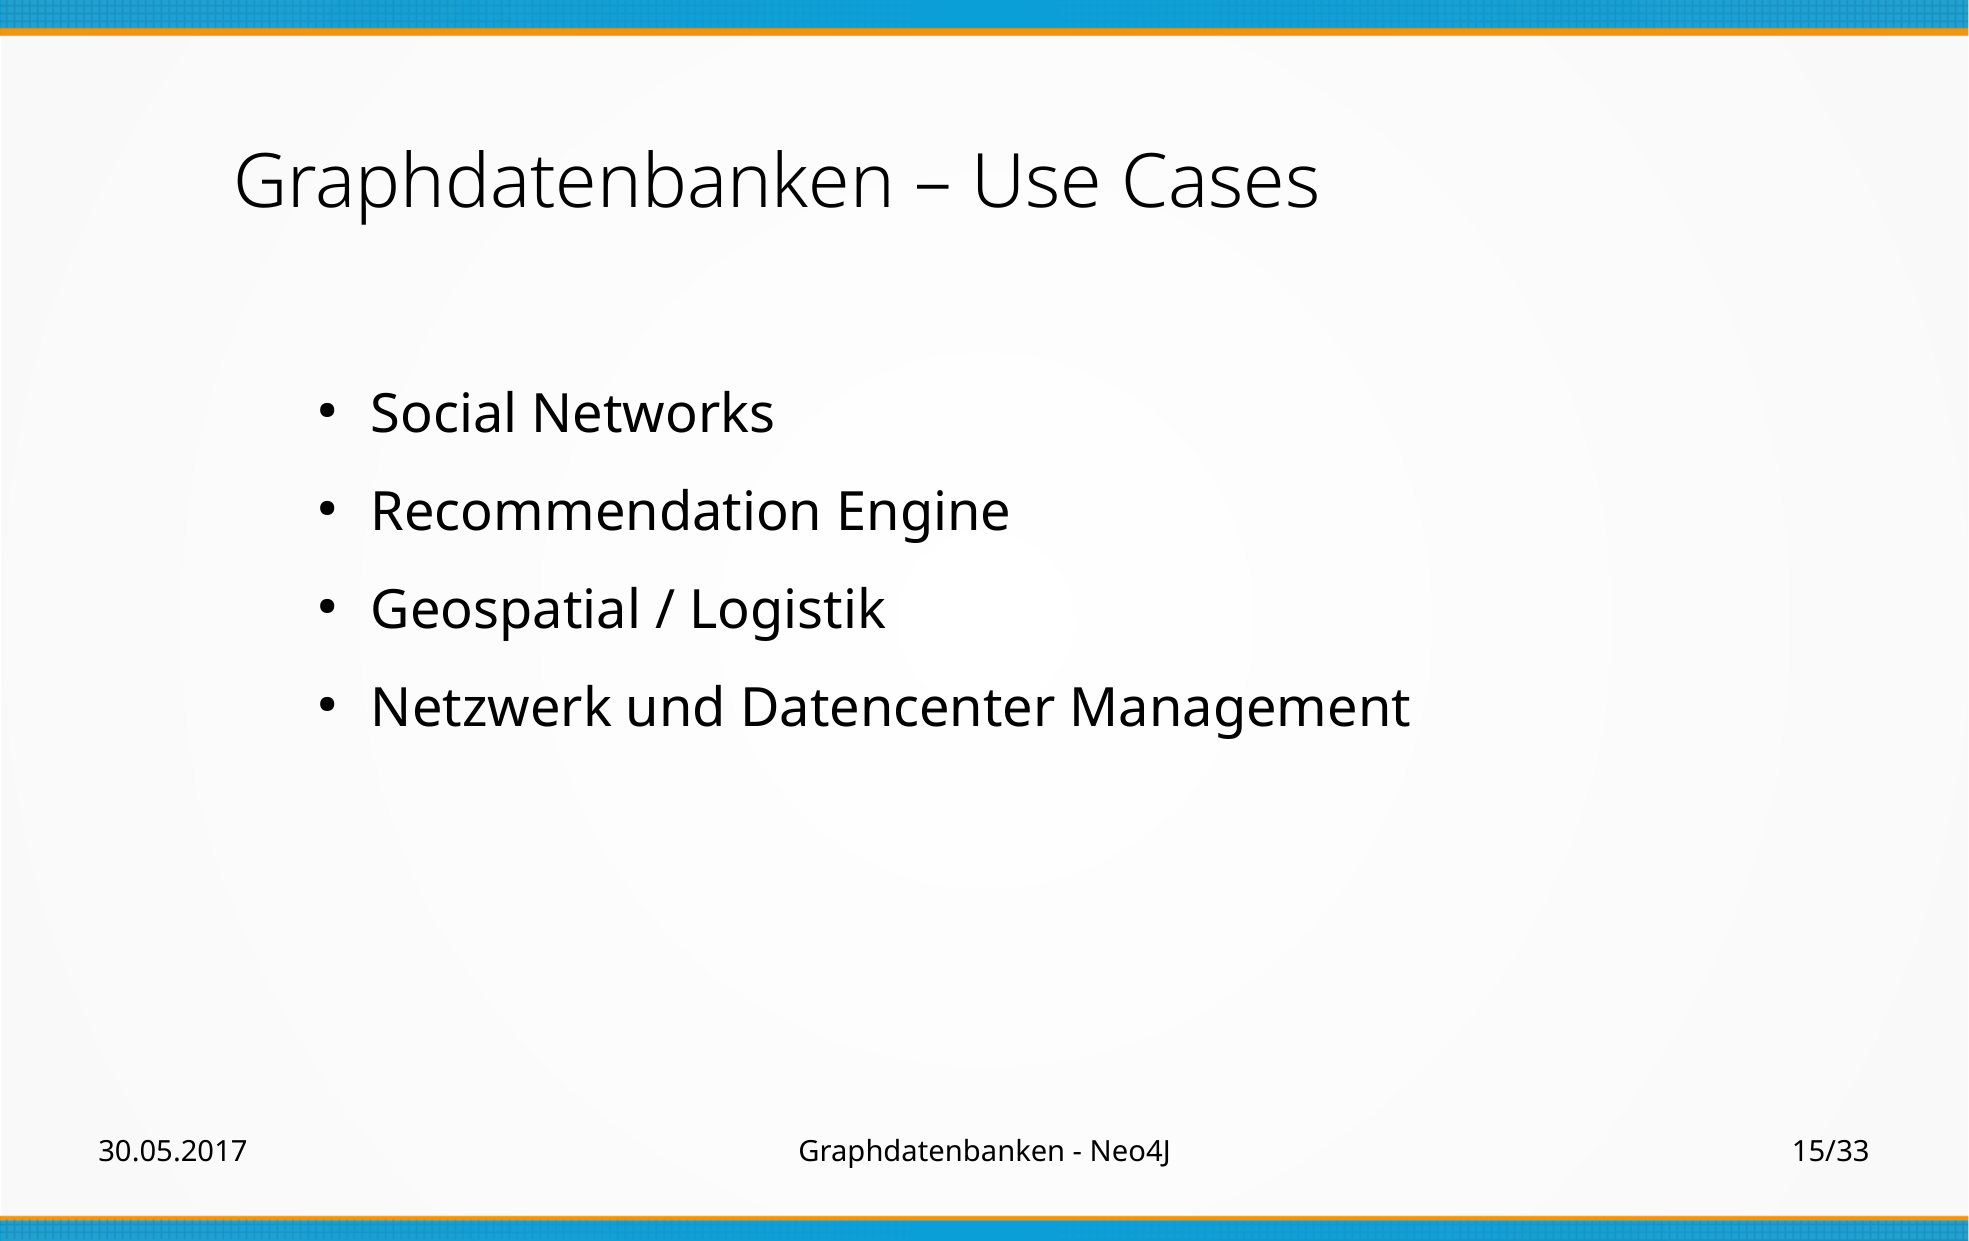

# Graphdatenbanken – Use Cases
Social Networks
Recommendation Engine
Geospatial / Logistik
Netzwerk und Datencenter Management
30.05.2017
Graphdatenbanken - Neo4J
15